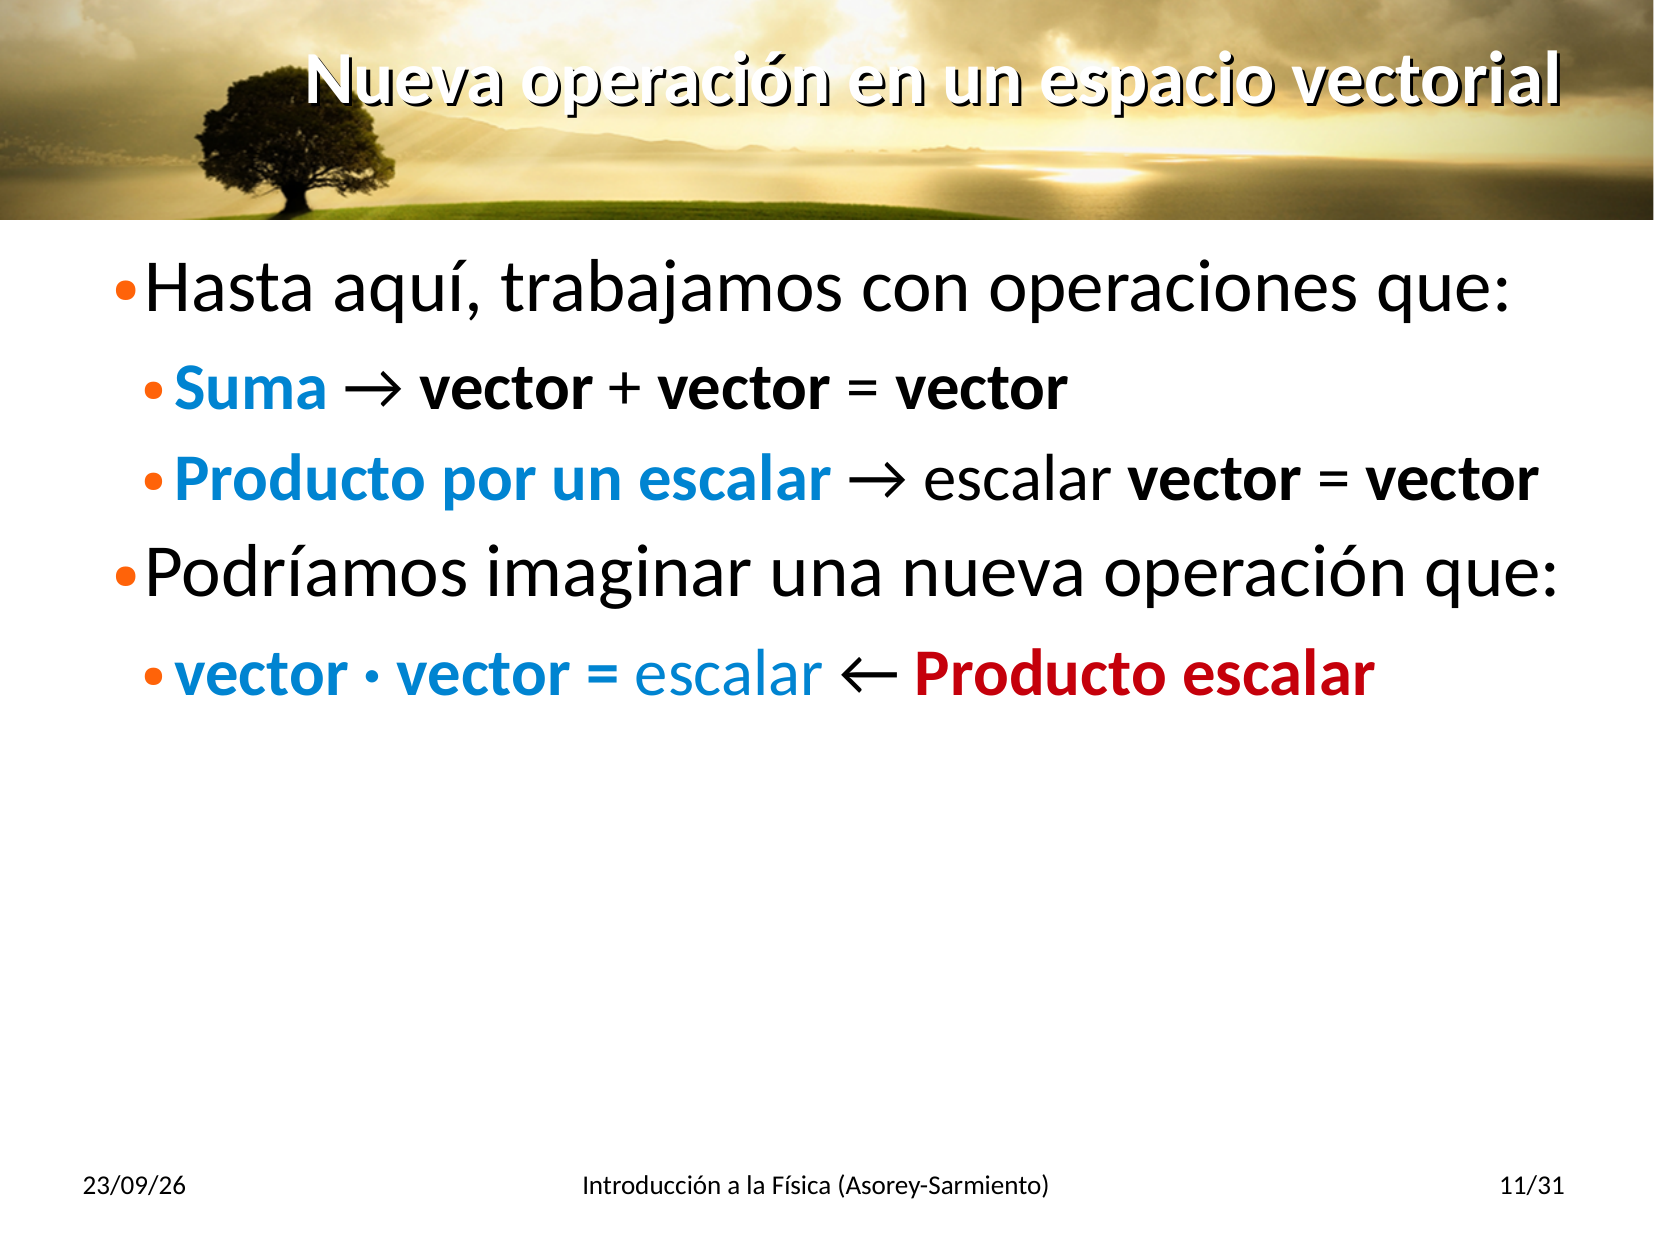

# Nueva operación en un espacio vectorial
Hasta aquí, trabajamos con operaciones que:
Suma → vector + vector = vector
Producto por un escalar → escalar vector = vector
Podríamos imaginar una nueva operación que:
vector · vector = escalar ← Producto escalar
Introducción a la Física (Asorey-Sarmiento)
11